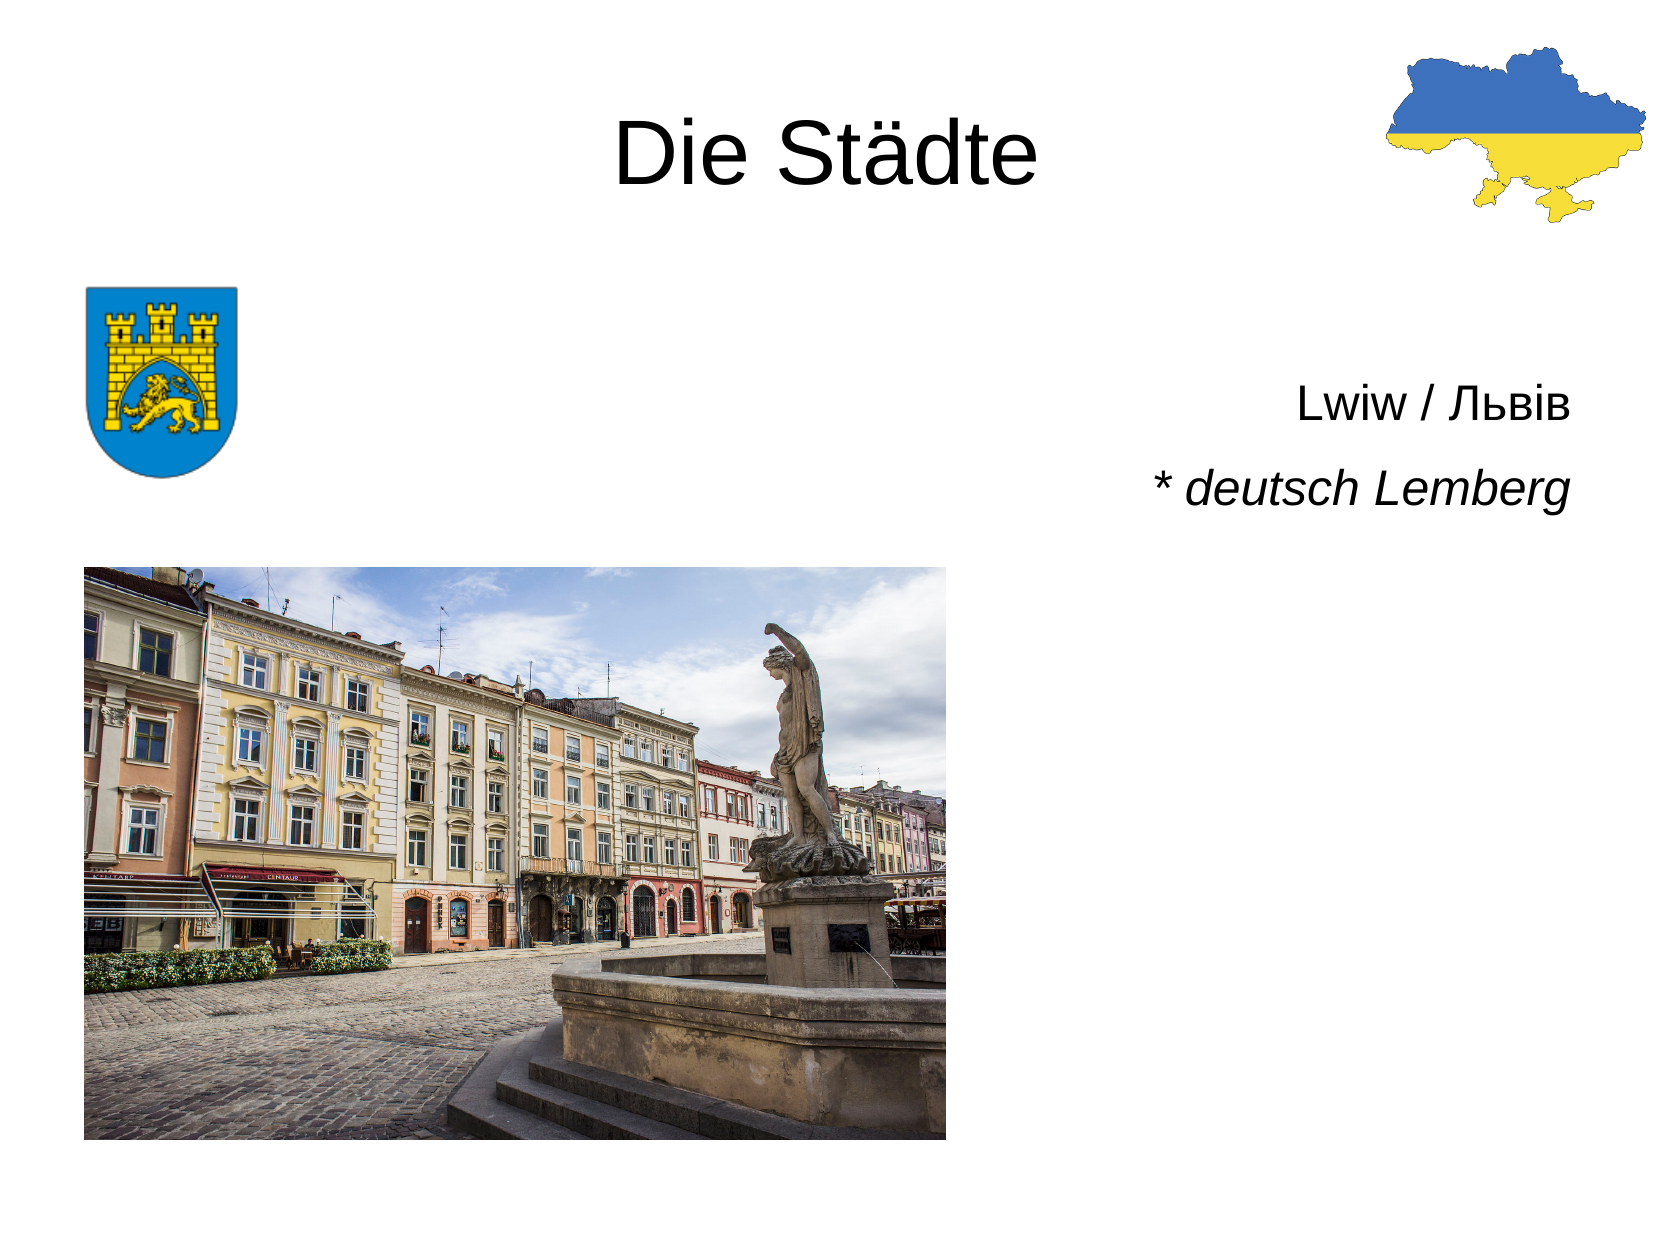

# Die Städte
Lwiw / Львів
* deutsch Lemberg